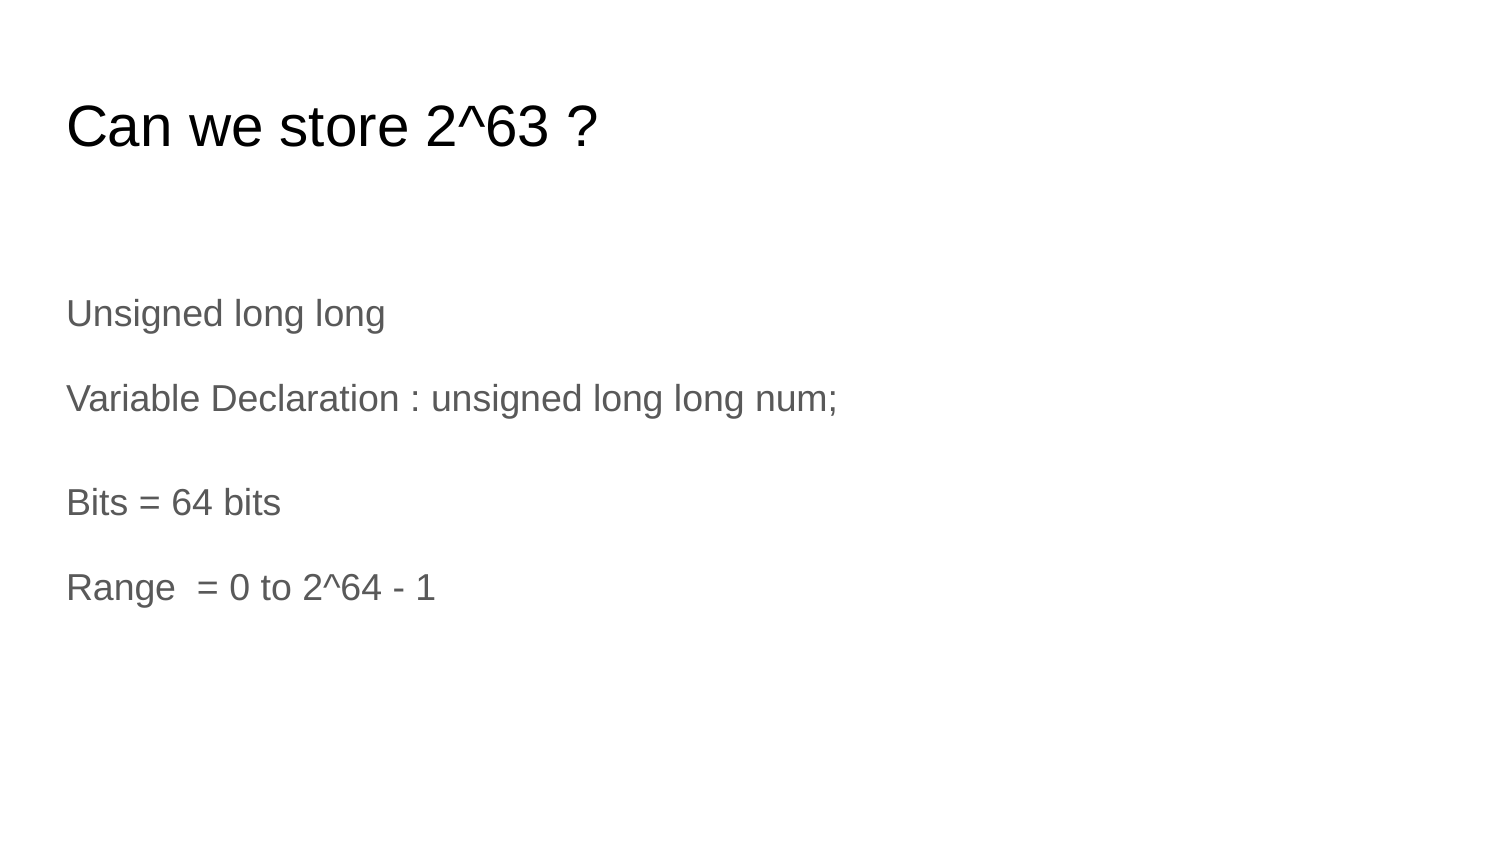

# Can we store 2^63 ?
Unsigned long long
Variable Declaration : unsigned long long num;
Bits = 64 bits
Range = 0 to 2^64 - 1